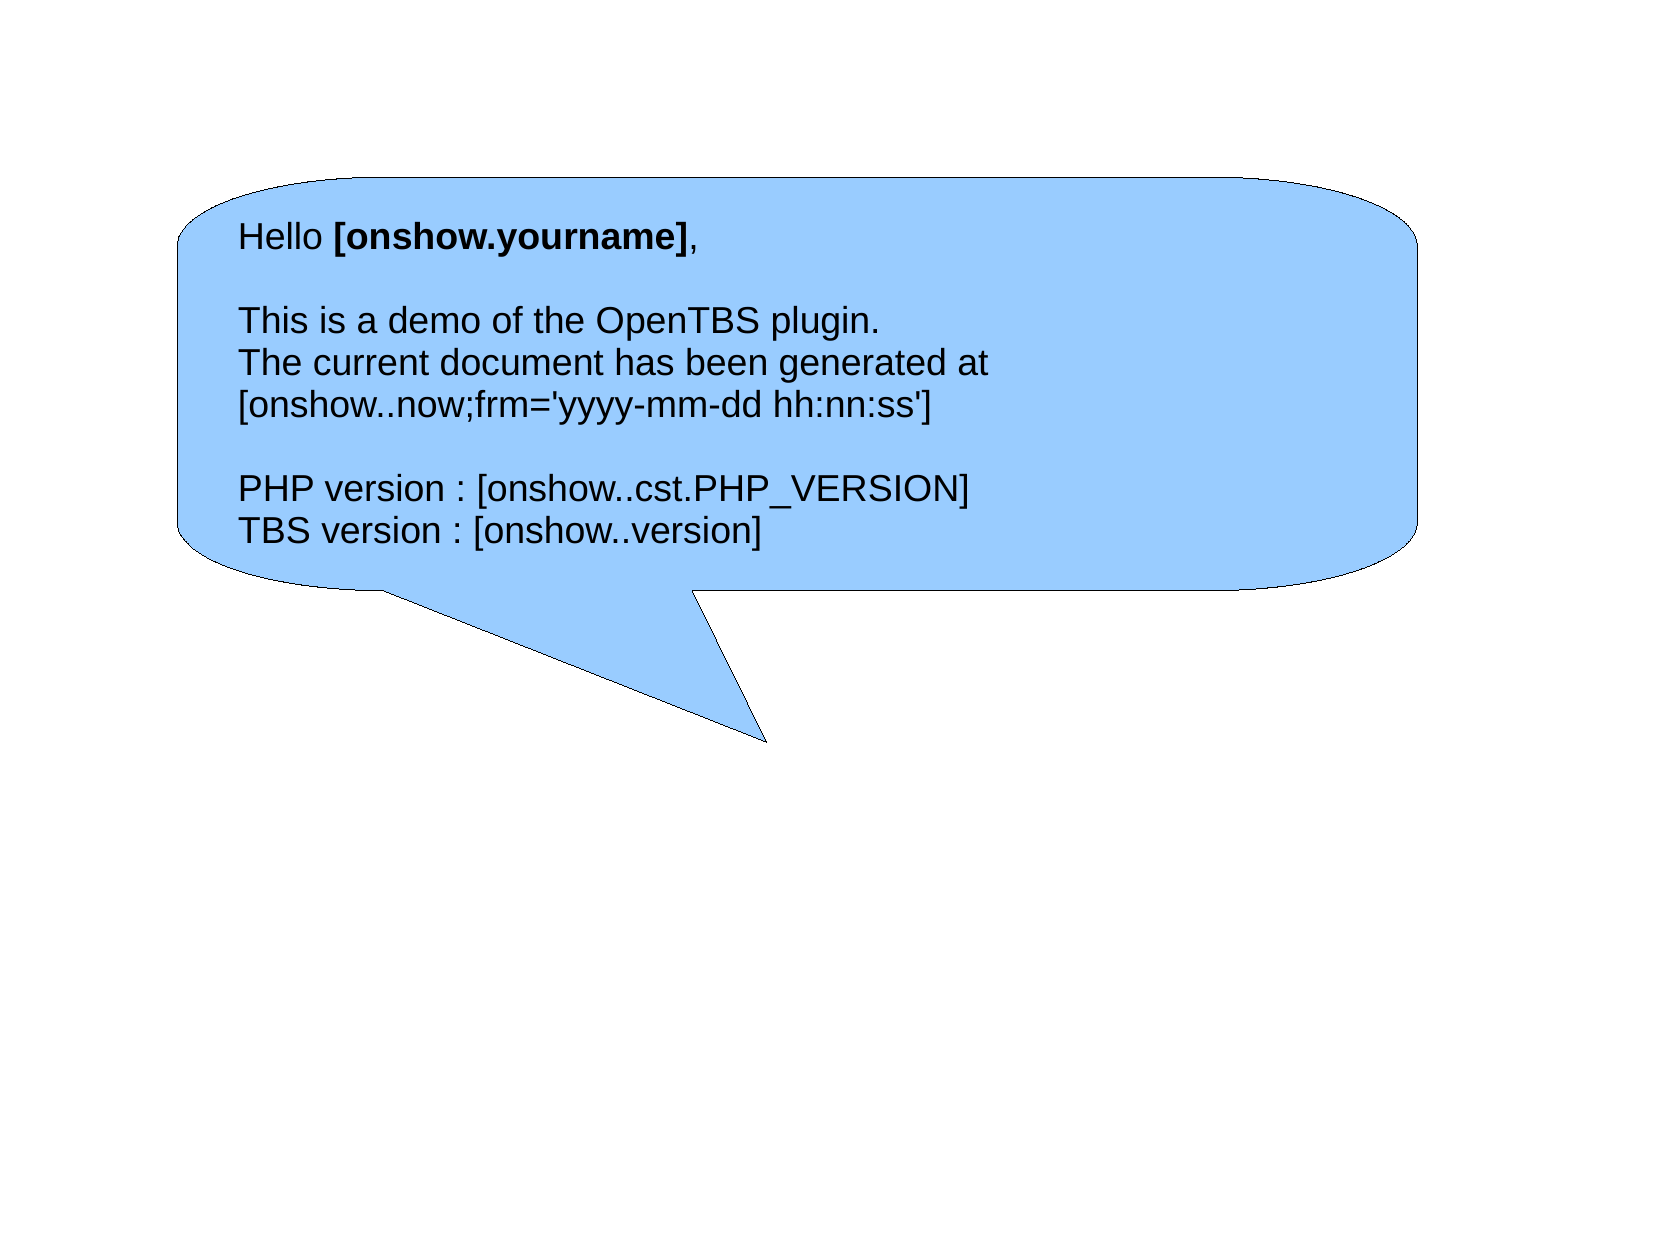

Hello [onshow.yourname],
This is a demo of the OpenTBS plugin.
The current document has been generated at [onshow..now;frm='yyyy-mm-dd hh:nn:ss']
PHP version : [onshow..cst.PHP_VERSION]
TBS version : [onshow..version]